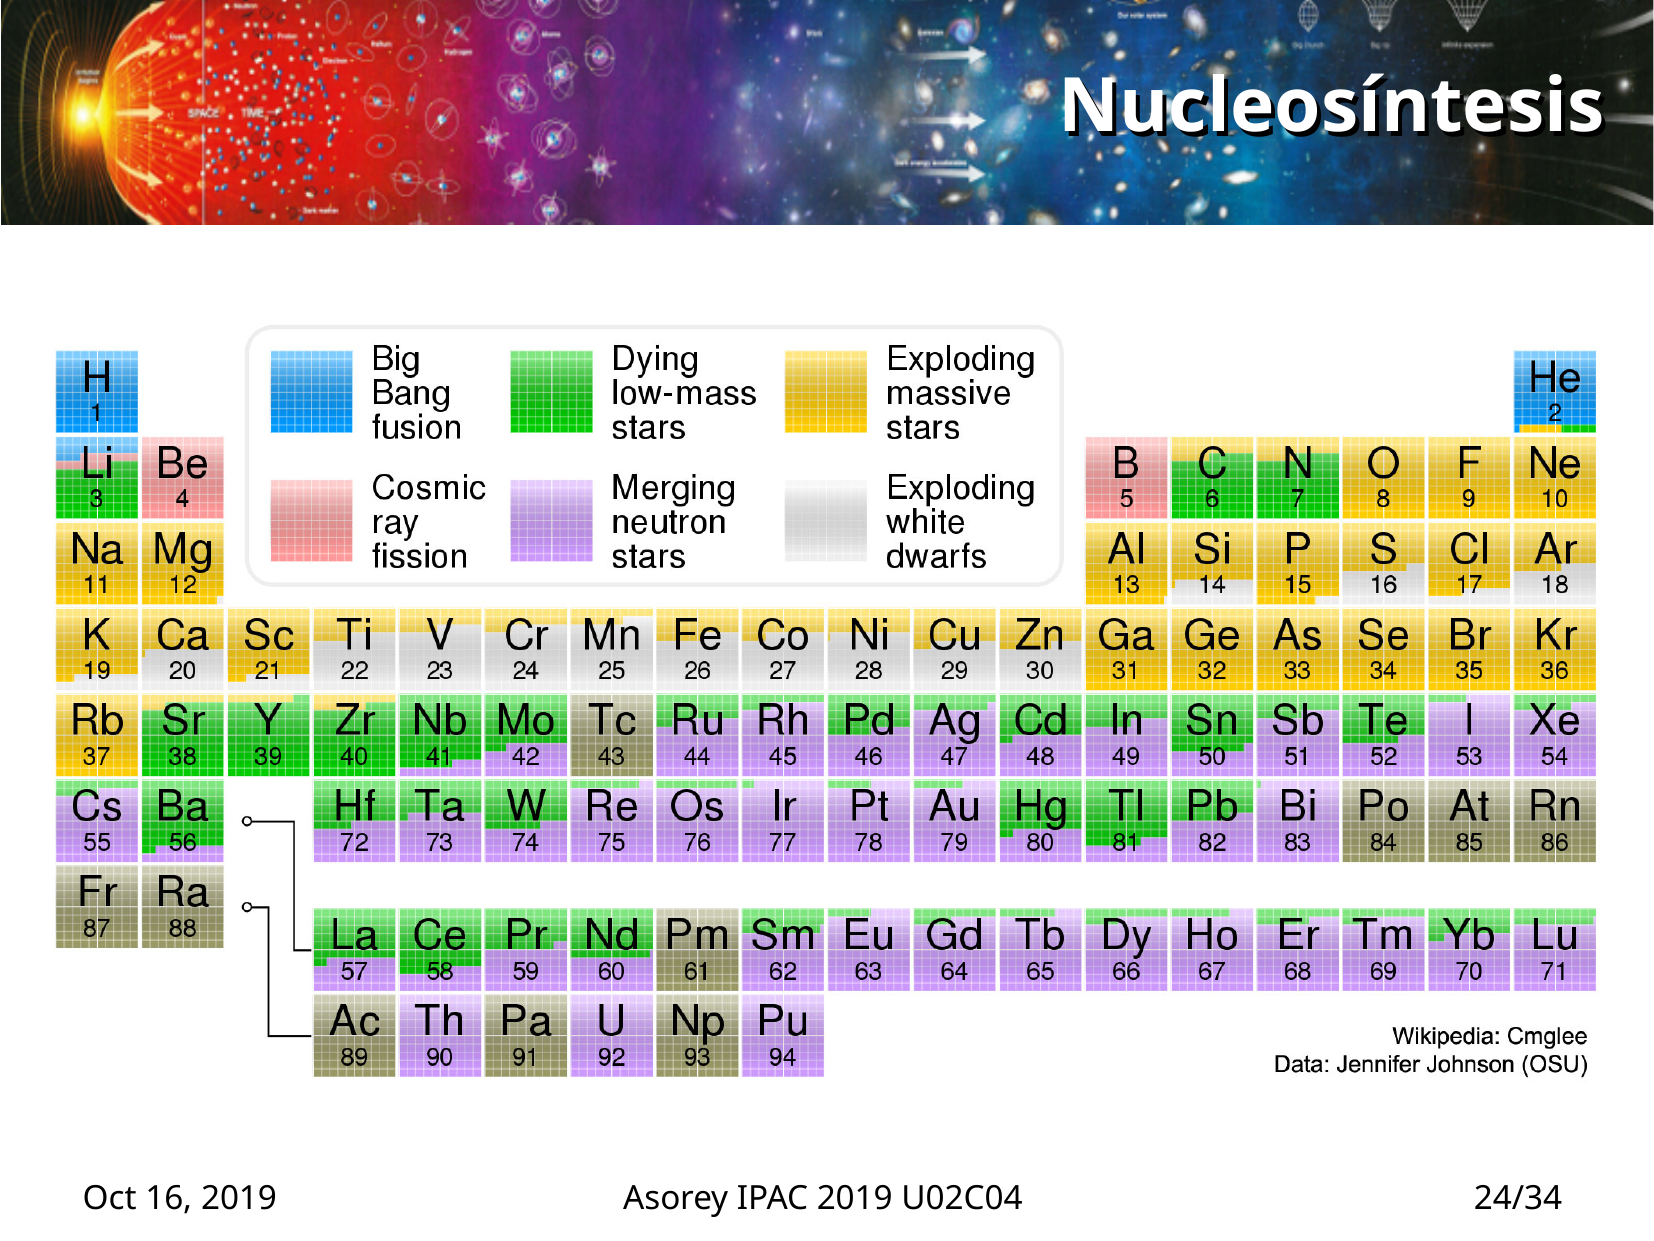

# Nucleosíntesis
Oct 16, 2019
Asorey IPAC 2019 U02C04
24